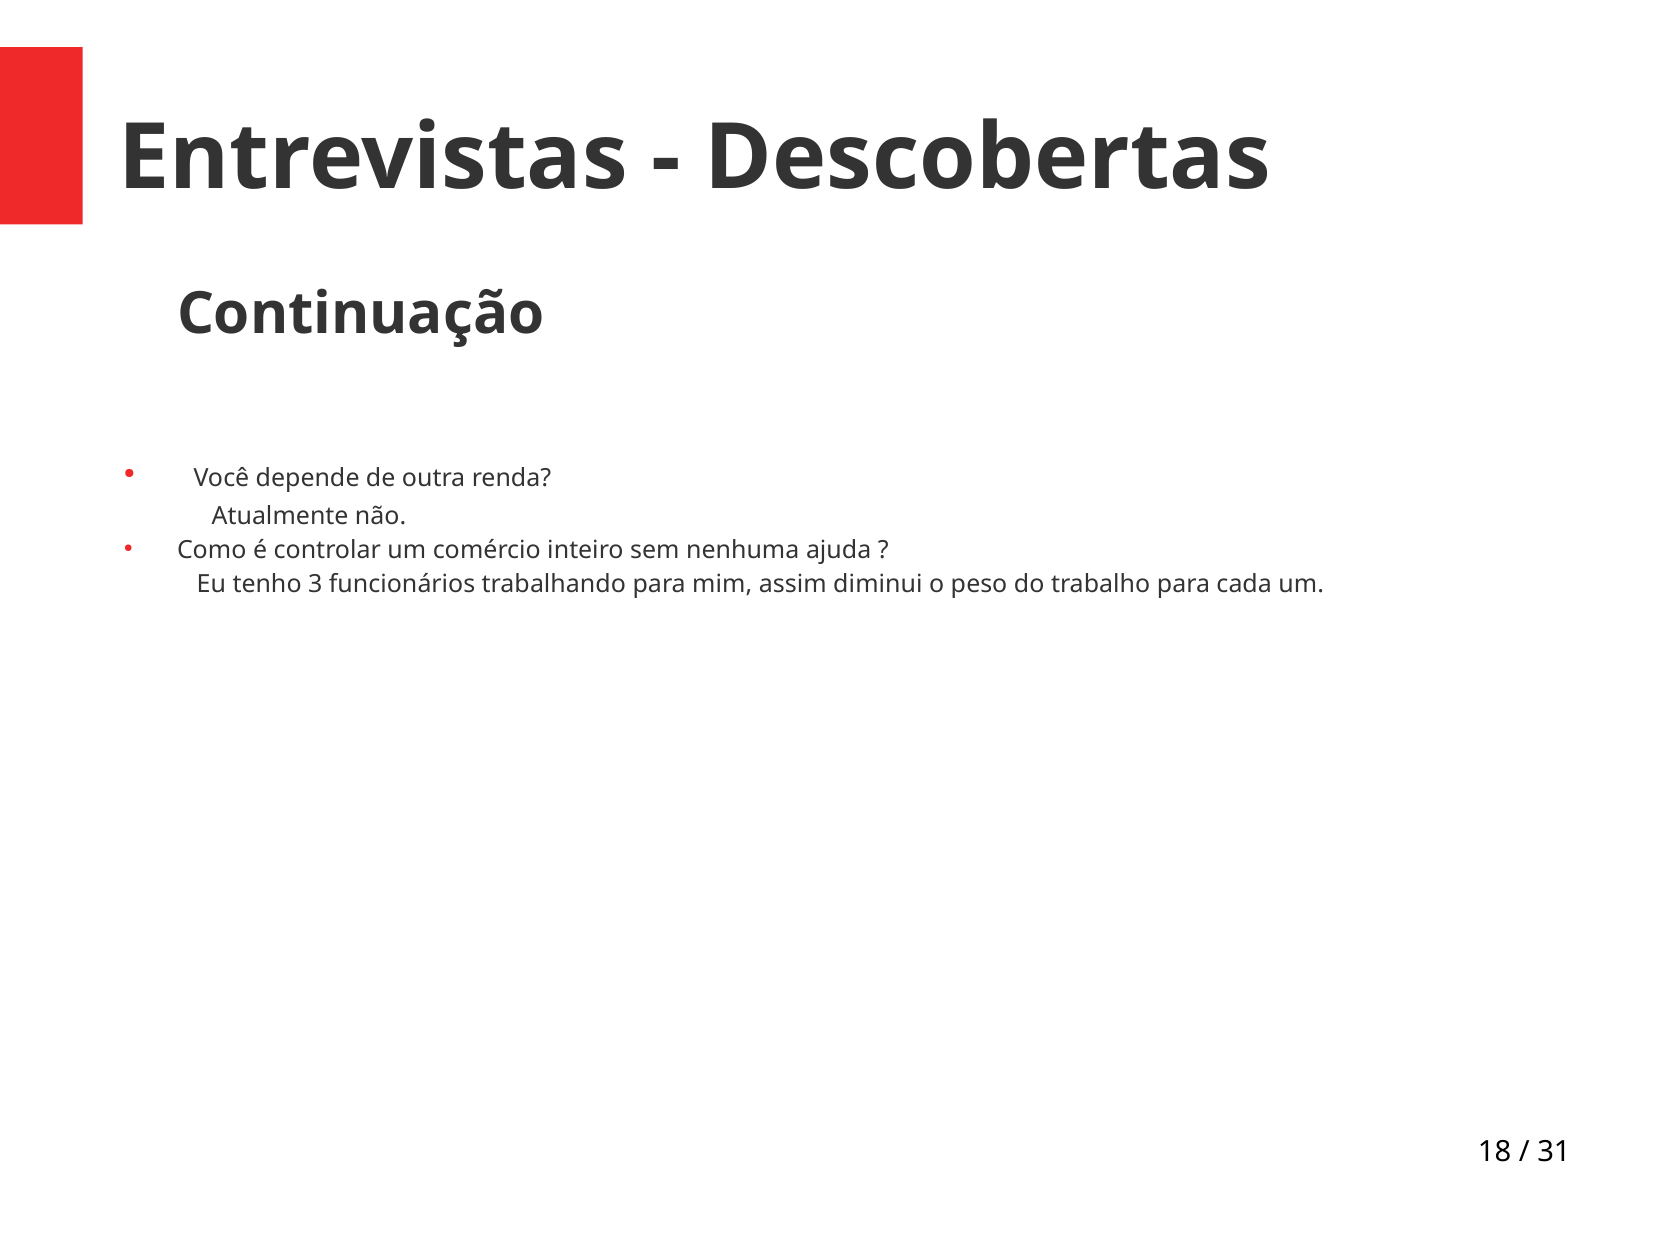

# Entrevistas - Descobertas
Continuação
 Você depende de outra renda?
 Atualmente não.
Como é controlar um comércio inteiro sem nenhuma ajuda ?
 Eu tenho 3 funcionários trabalhando para mim, assim diminui o peso do trabalho para cada um.
18